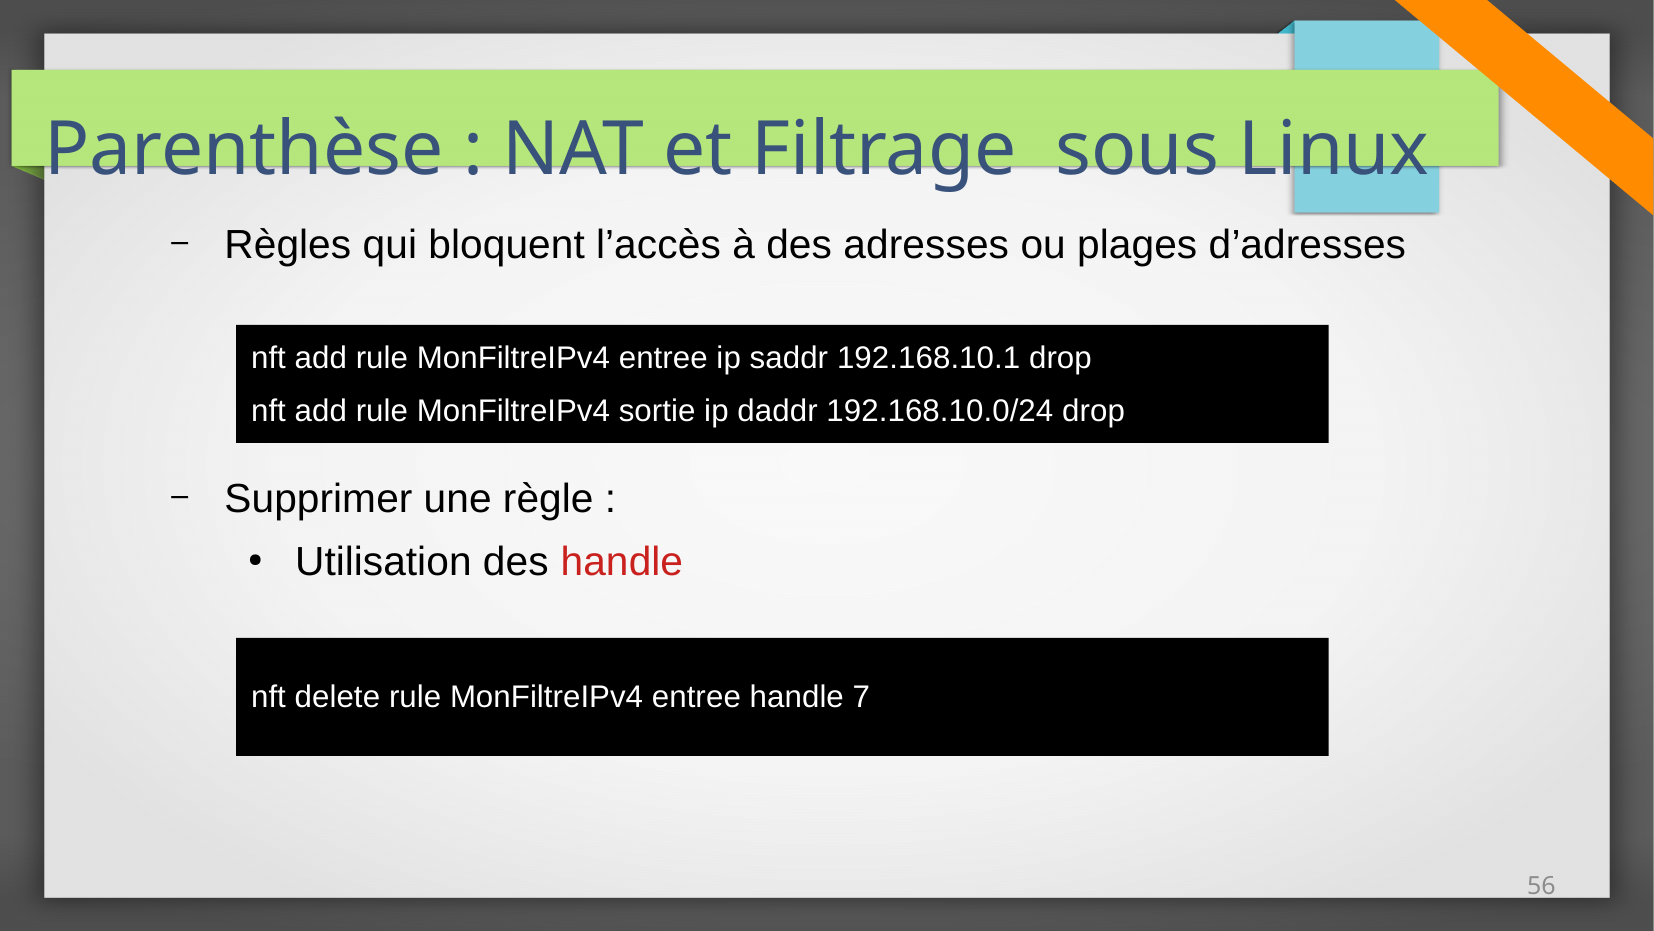

Parenthèse : NAT et Filtrage sous Linux
# Règles qui bloquent l’accès à des adresses ou plages d’adresses
Supprimer une règle :
Utilisation des handle
nft add rule MonFiltreIPv4 entree ip saddr 192.168.10.1 drop
nft add rule MonFiltreIPv4 sortie ip daddr 192.168.10.0/24 drop
nft delete rule MonFiltreIPv4 entree handle 7